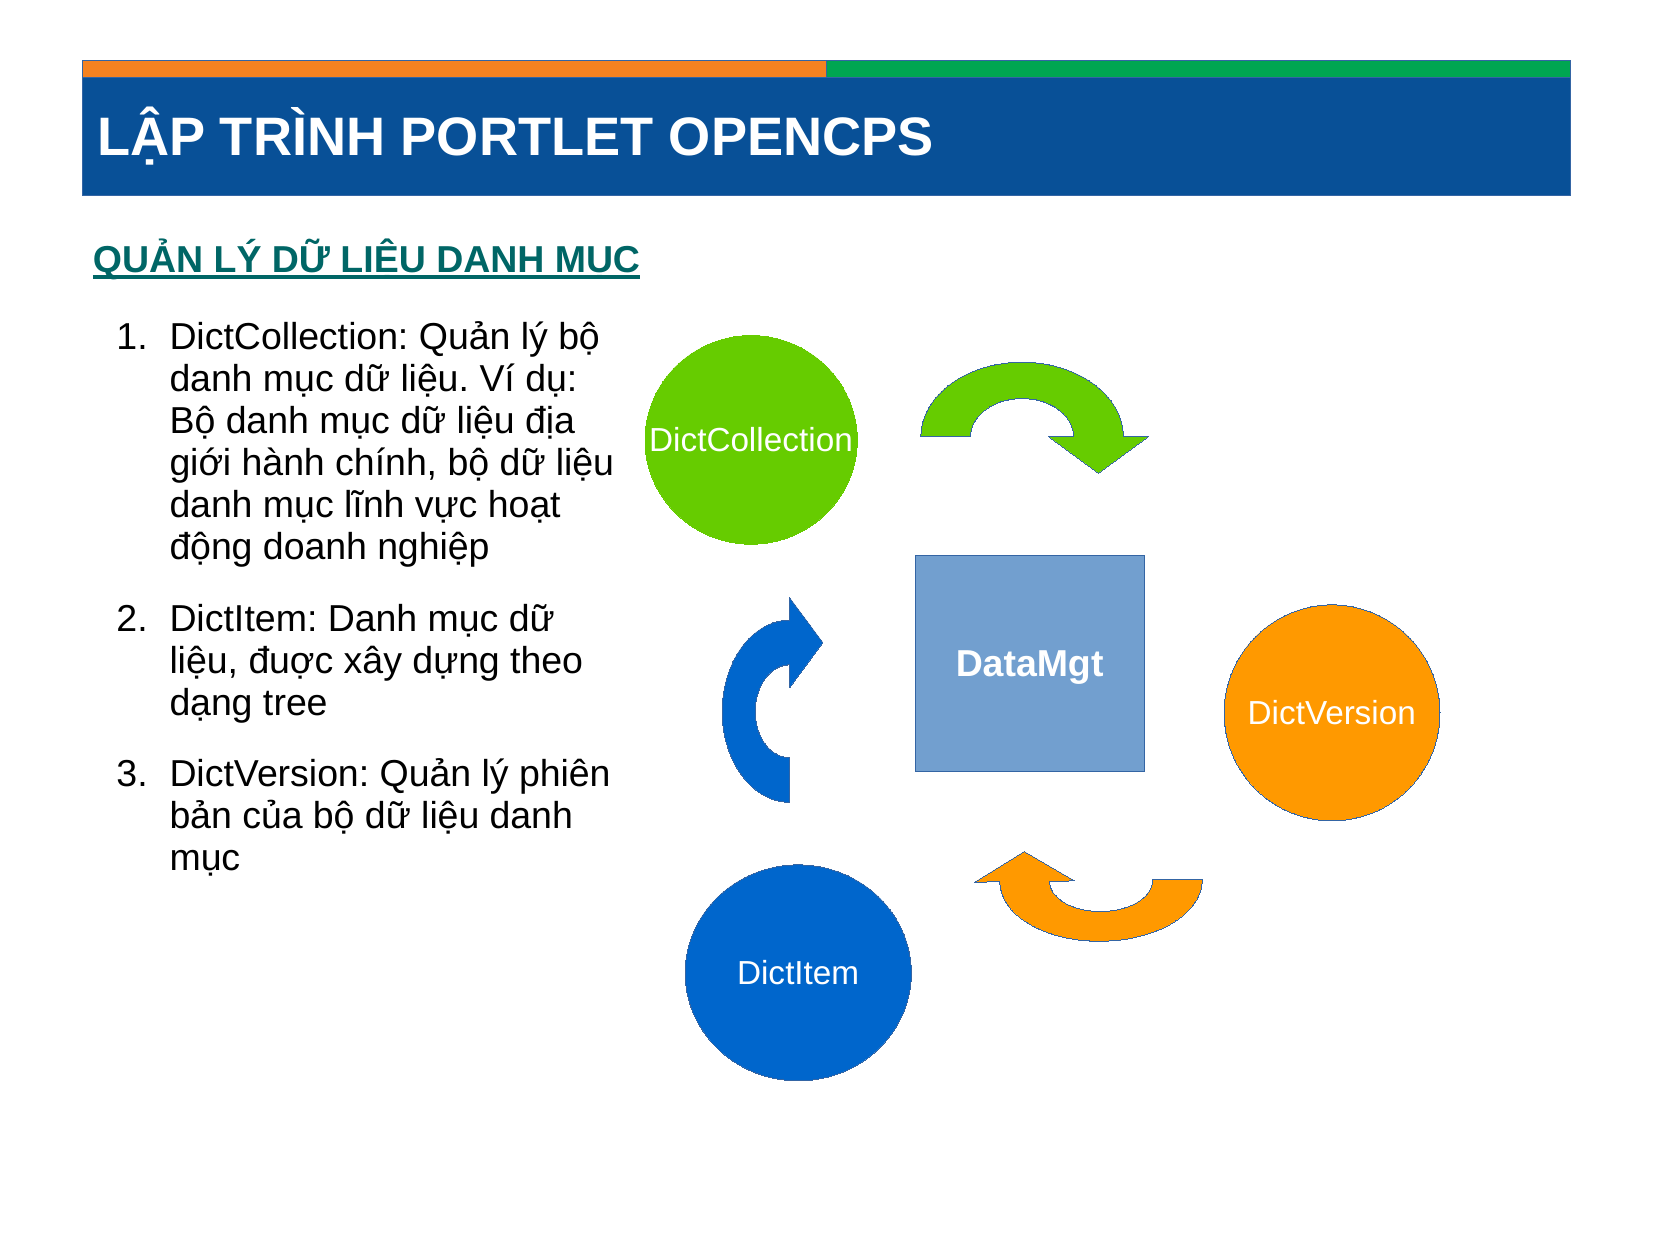

LẬP TRÌNH PORTLET OPENCPS
QUẢN LÝ DỮ LIỆU DANH MỤC
DictCollection: Quản lý bộ danh mục dữ liệu. Ví dụ: Bộ danh mục dữ liệu địa giới hành chính, bộ dữ liệu danh mục lĩnh vực hoạt động doanh nghiệp
DictItem: Danh mục dữ liệu, đuợc xây dựng theo dạng tree
DictVersion: Quản lý phiên bản của bộ dữ liệu danh mục
#
DictCollection
DataMgt
DictVersion
DictItem